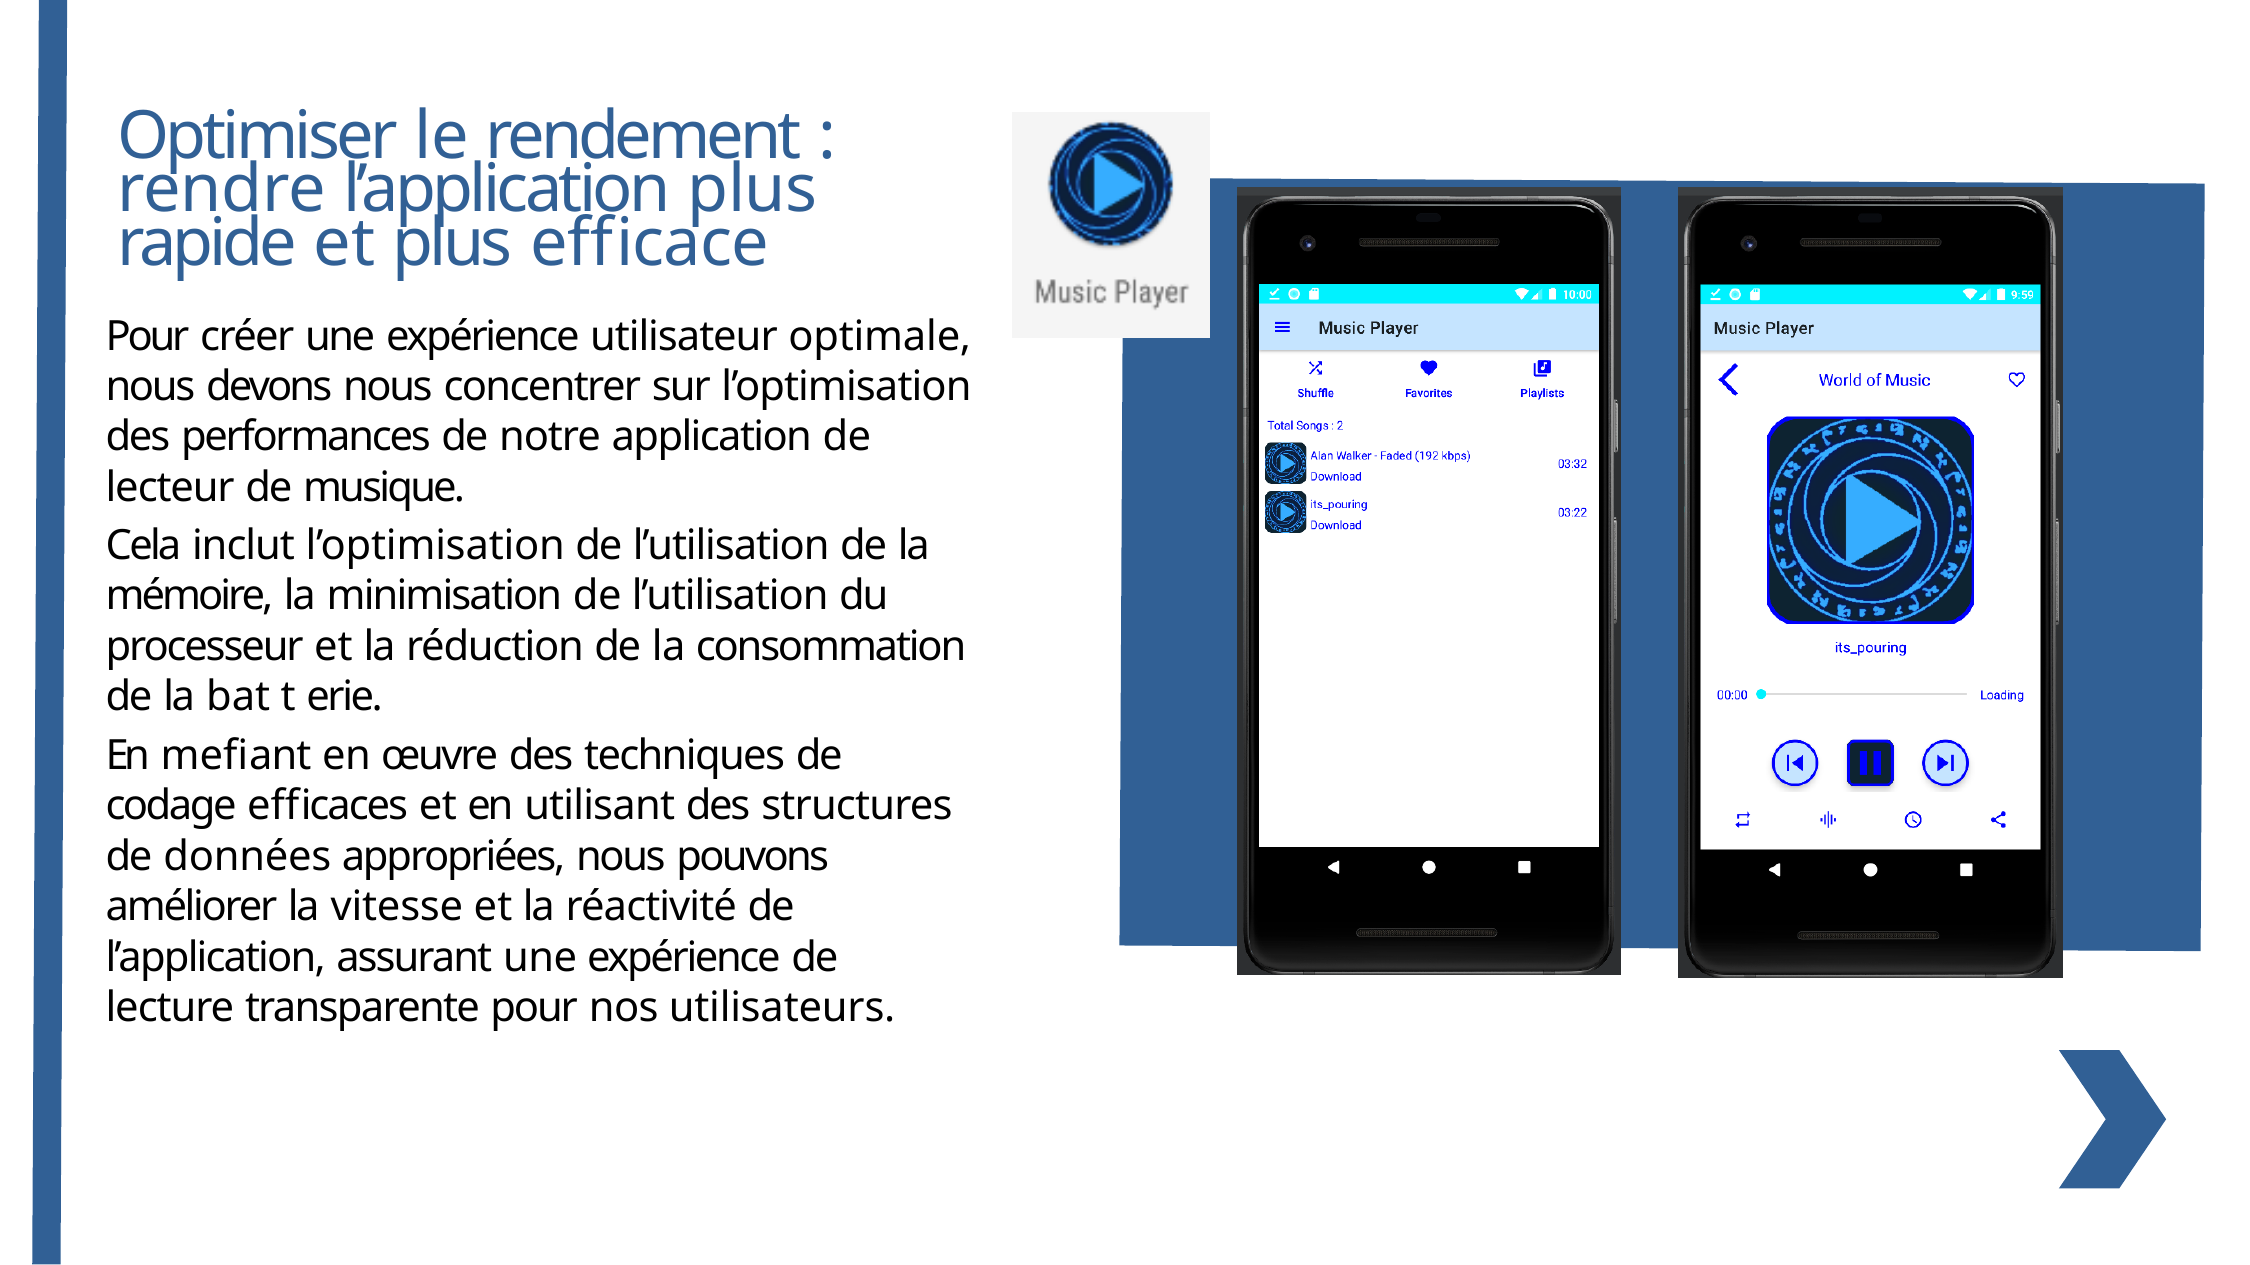

# Optimiser le rendement : rendre l’application plus rapide et plus efficace
Pour créer une expérience utilisateur optimale, nous devons nous concentrer sur l’optimisation des performances de notre application de lecteur de musique.
Cela inclut l’optimisation de l’utilisation de la mémoire, la minimisation de l’utilisation du processeur et la réduction de la consommation de la batterie.
En mefiant en œuvre des techniques de codage efficaces et en utilisant des structures de données appropriées, nous pouvons améliorer la vitesse et la réactivité de l’application, assurant une expérience de lecture transparente pour nos utilisateurs.